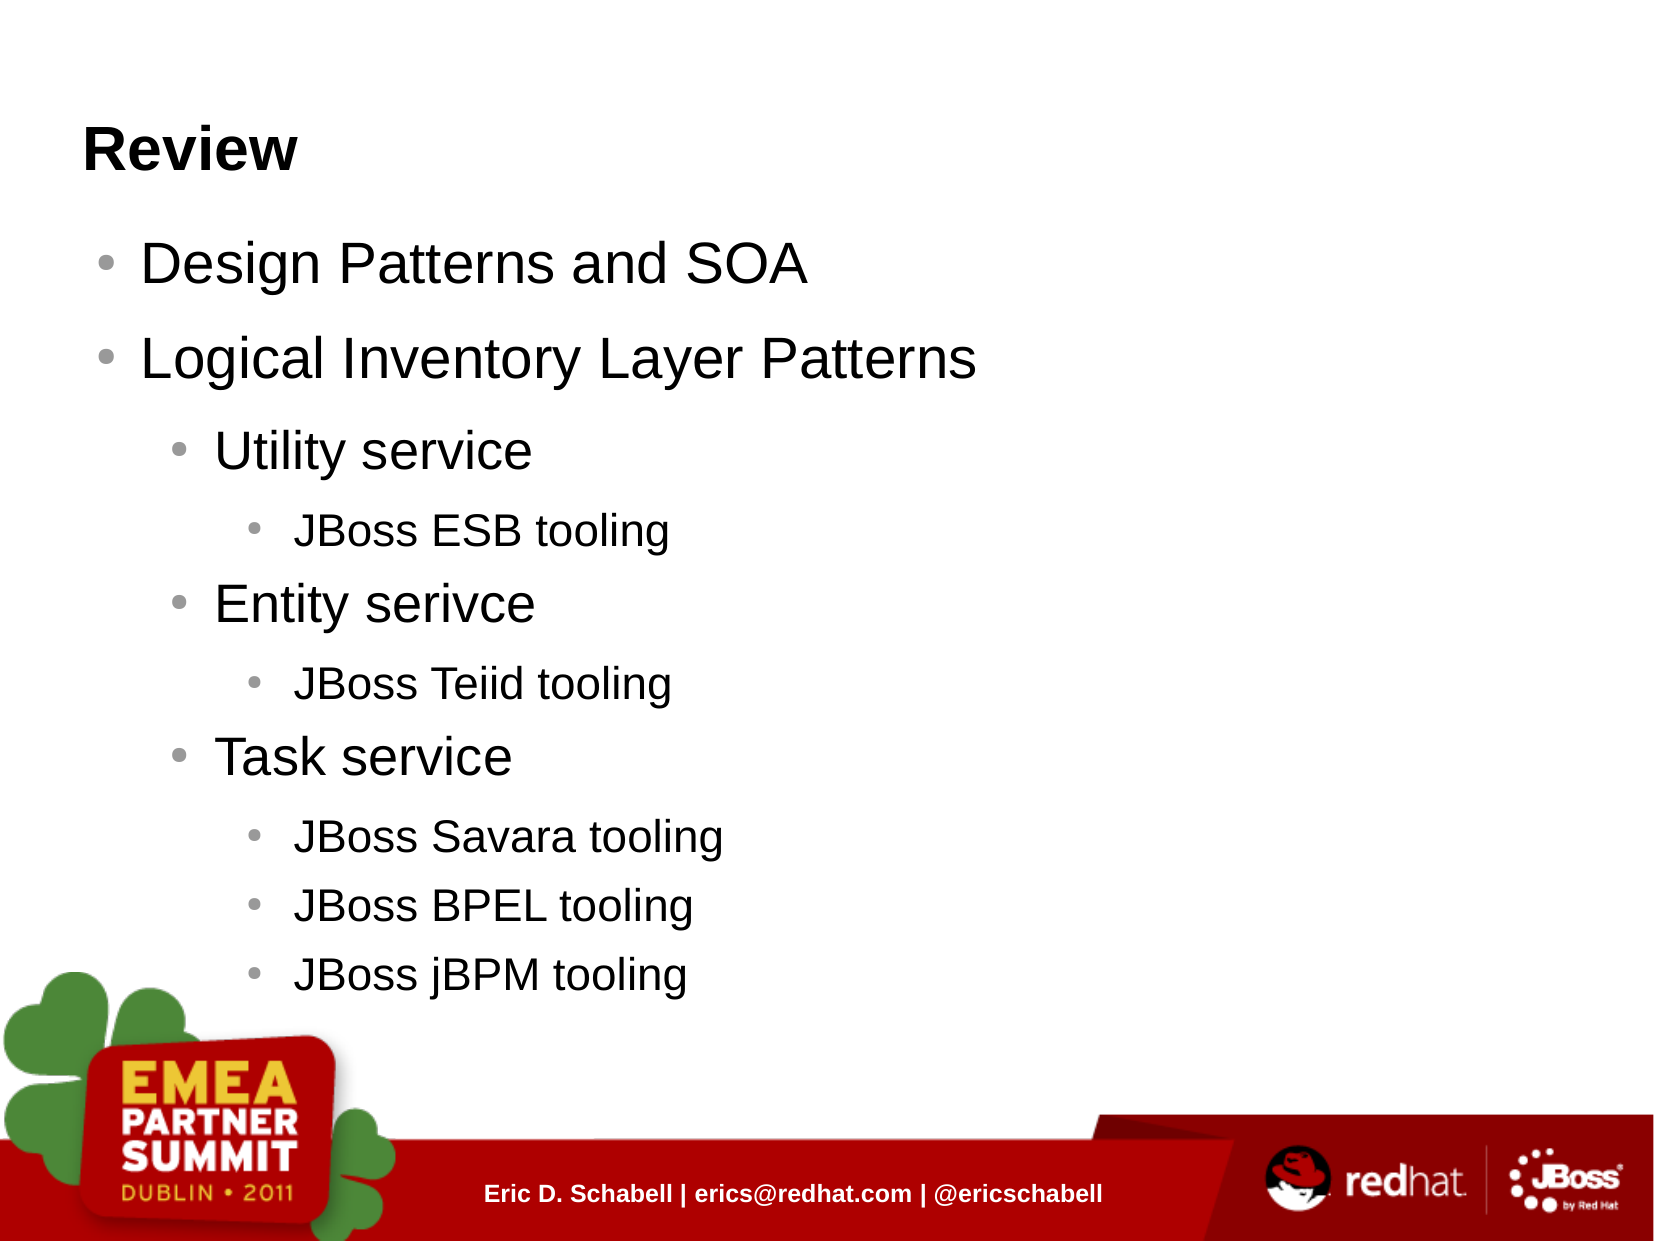

# Review
Design Patterns and SOA
Logical Inventory Layer Patterns
Utility service
JBoss ESB tooling
Entity serivce
JBoss Teiid tooling
Task service
JBoss Savara tooling
JBoss BPEL tooling
JBoss jBPM tooling